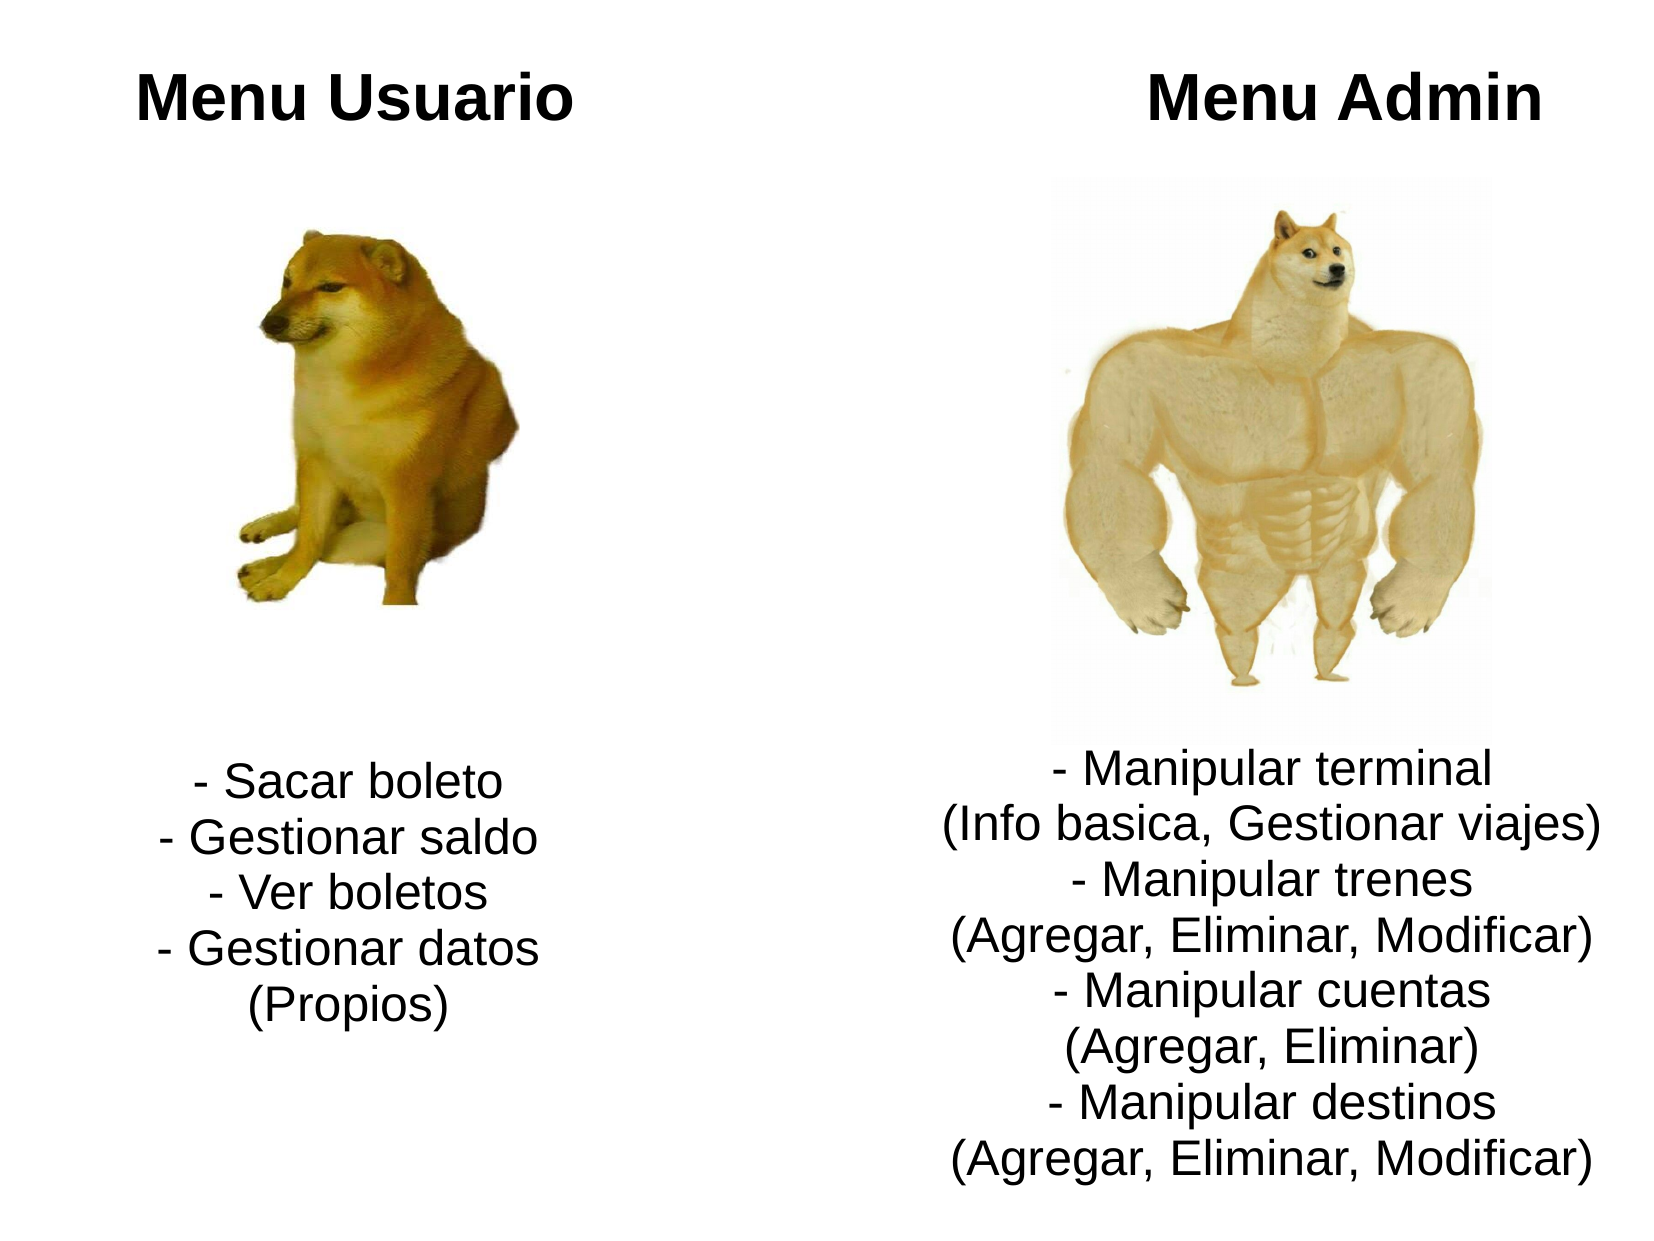

Menu Usuario
Menu Admin
- Manipular terminal
(Info basica, Gestionar viajes)
- Manipular trenes
(Agregar, Eliminar, Modificar)
- Manipular cuentas
(Agregar, Eliminar)
- Manipular destinos
(Agregar, Eliminar, Modificar)
- Sacar boleto
- Gestionar saldo
- Ver boletos
- Gestionar datos
(Propios)